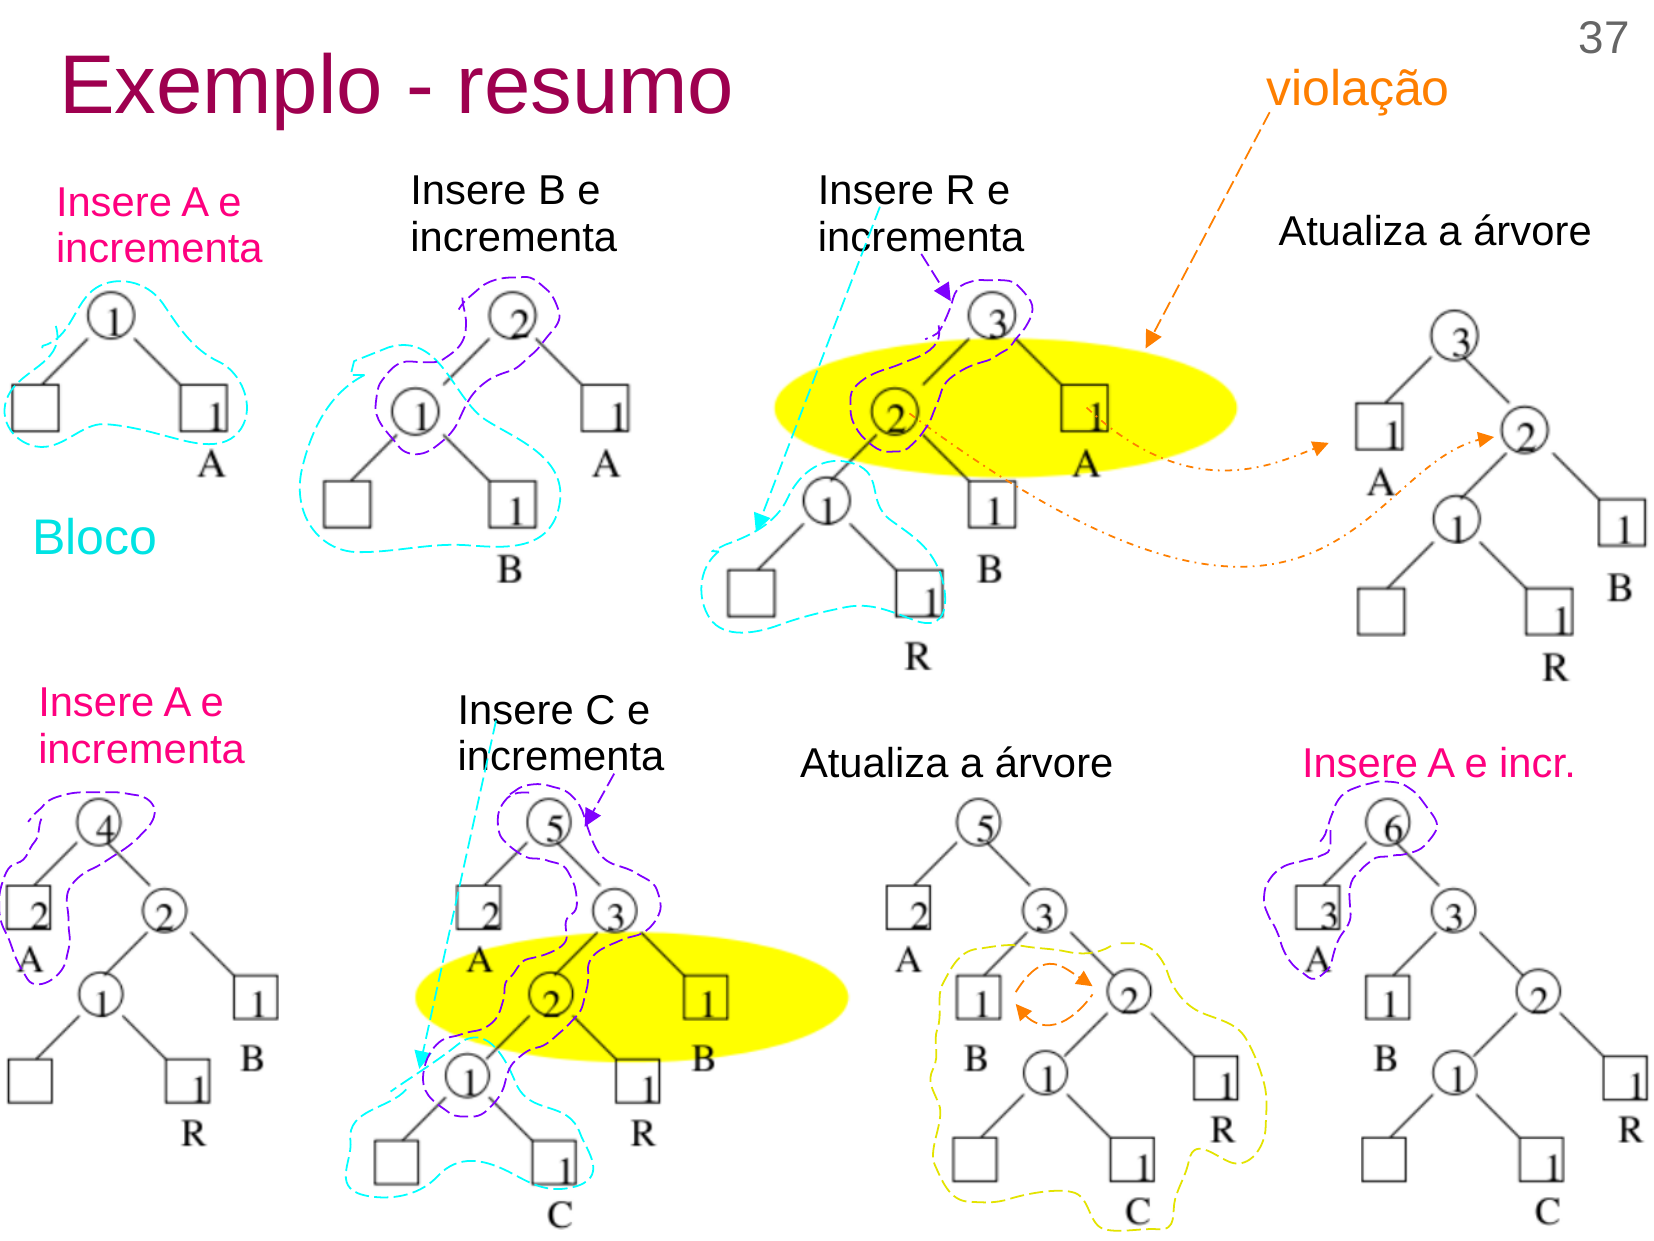

37
# Exemplo - resumo
violação
Insere B e incrementa
Insere R e incrementa
Insere A e incrementa
Atualiza a árvore
Bloco
Insere A e incrementa
Insere C e incrementa
Atualiza a árvore
Insere A e incr.